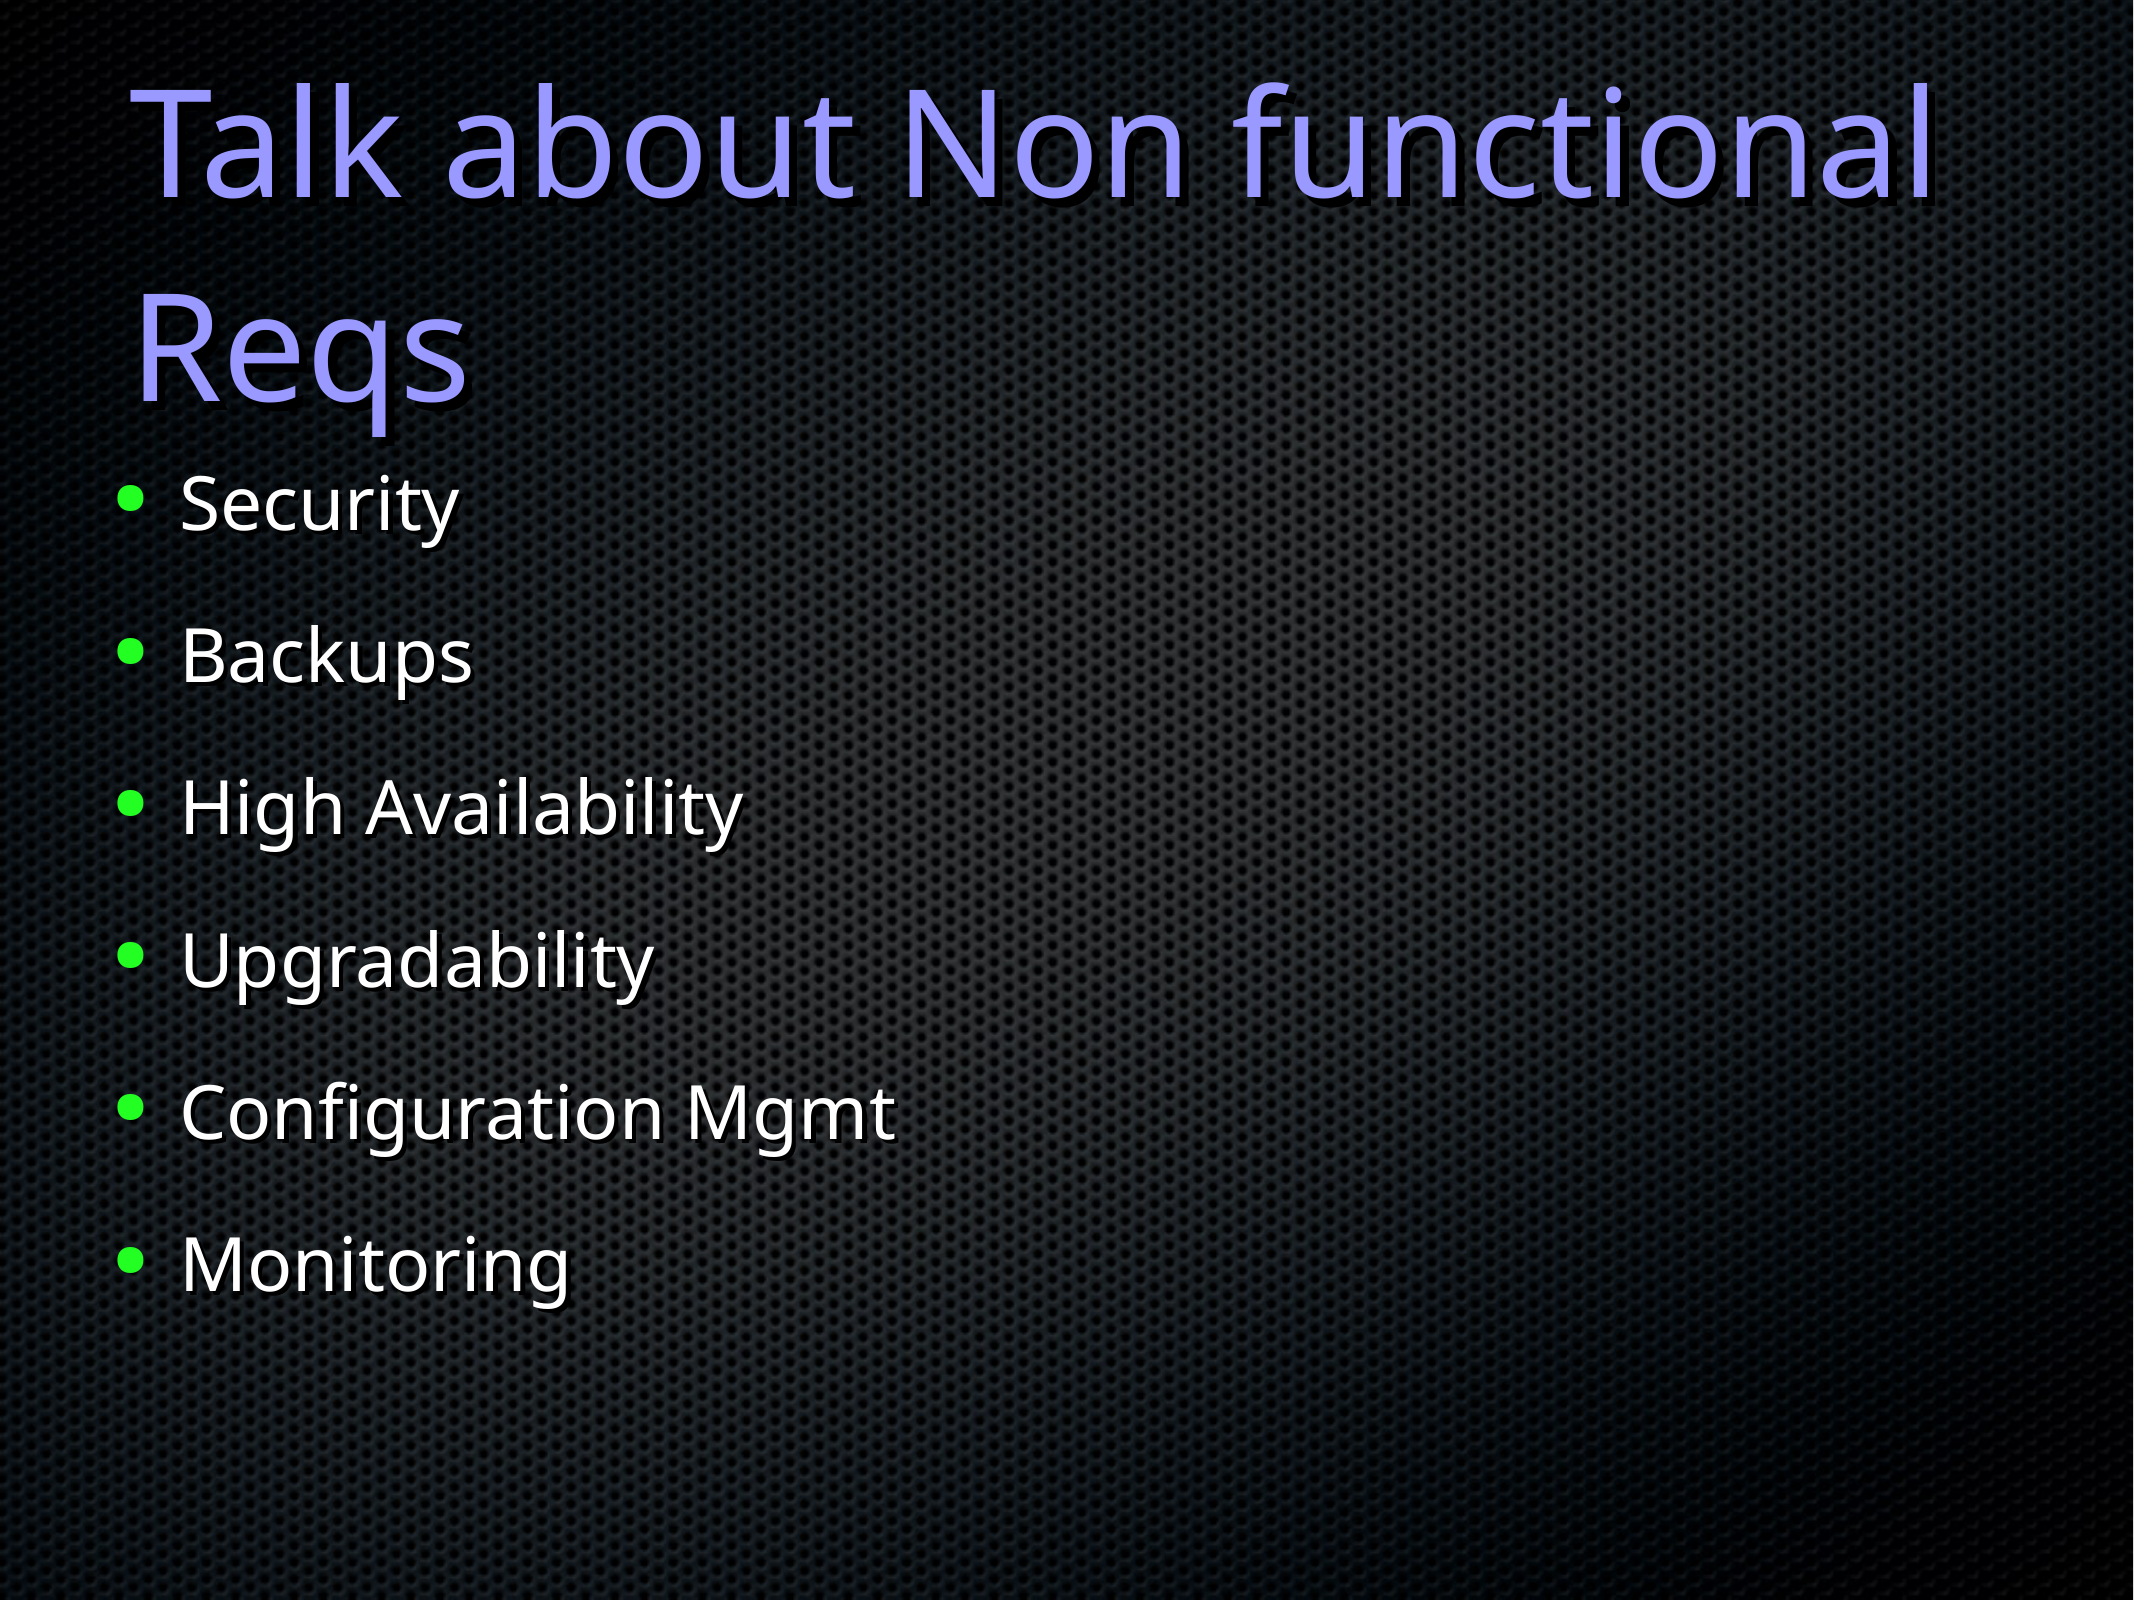

# Talk about Non functional Reqs
Security
Backups
High Availability
Upgradability
Configuration Mgmt
Monitoring